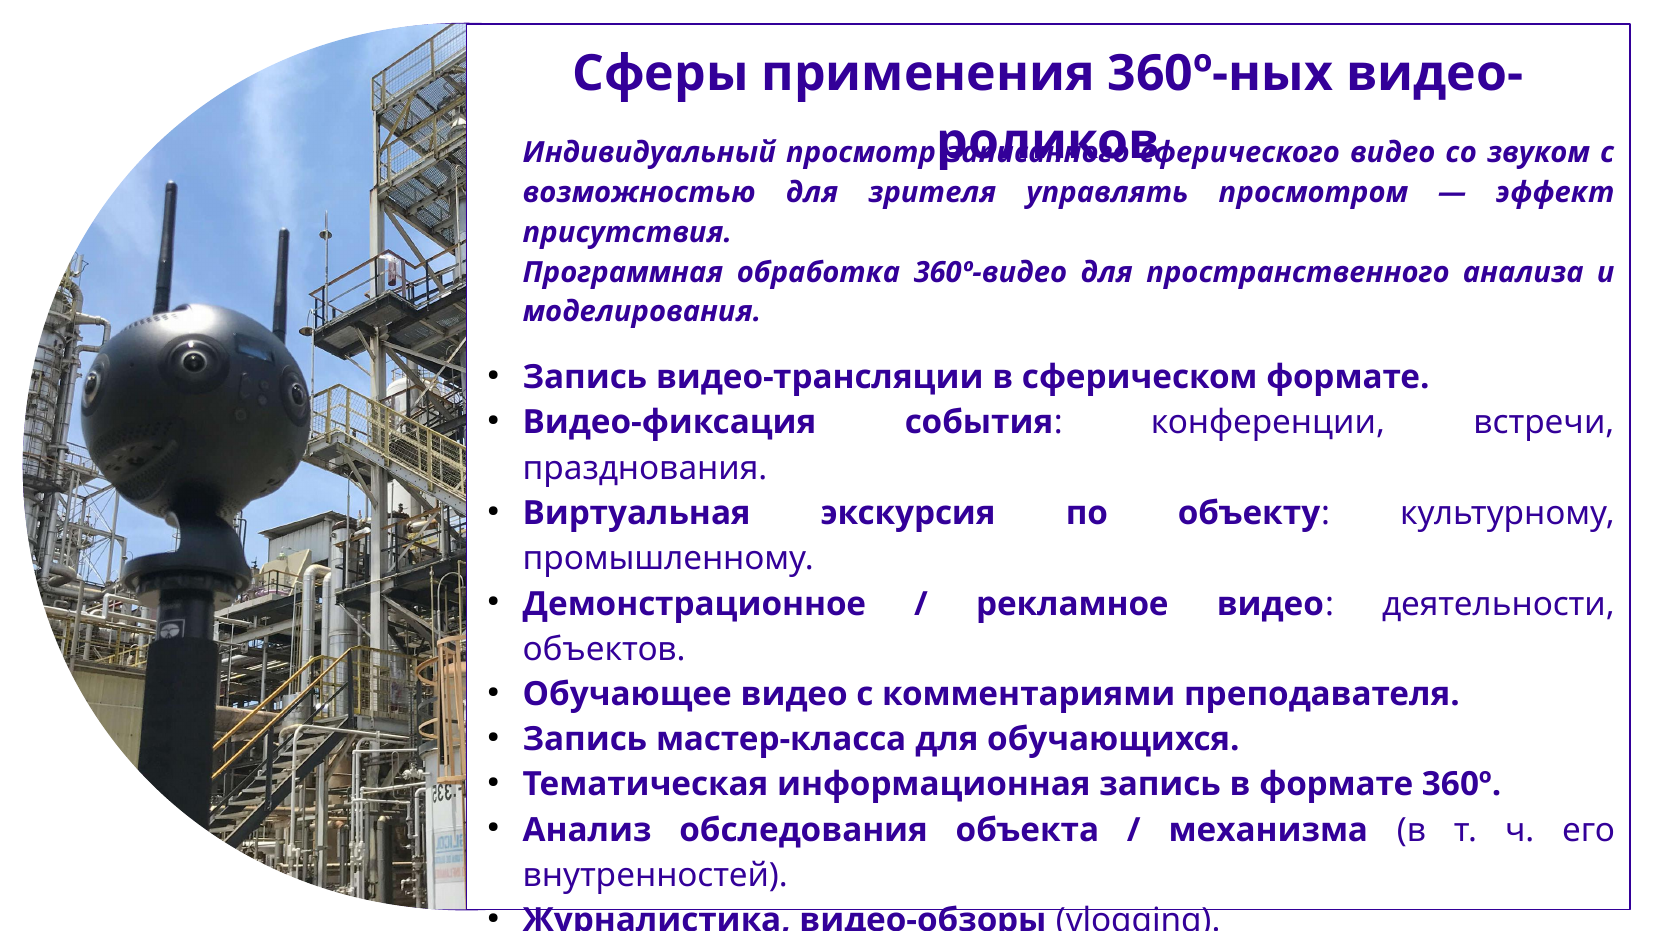

Сферы применения 360º-ных видео-роликов
Индивидуальный просмотр записанного сферического видео со звуком с возможностью для зрителя управлять просмотром — эффект присутствия.
Программная обработка 360º-видео для пространственного анализа и моделирования.
Запись видео-трансляции в сферическом формате.
Видео-фиксация события: конференции, встречи, празднования.
Виртуальная экскурсия по объекту: культурному, промышленному.
Демонстрационное / рекламное видео: деятельности, объектов.
Обучающее видео с комментариями преподавателя.
Запись мастер-класса для обучающихся.
Тематическая информационная запись в формате 360º.
Анализ обследования объекта / механизма (в т. ч. его внутренностей).
Журналистика, видео-обзоры (vlogging).
Размещение 360º-видеоматериалов в Internet-сервисах: YouTube.
Построение 3D-модели изменения объекта во времени на основе программного анализа сферических записей.